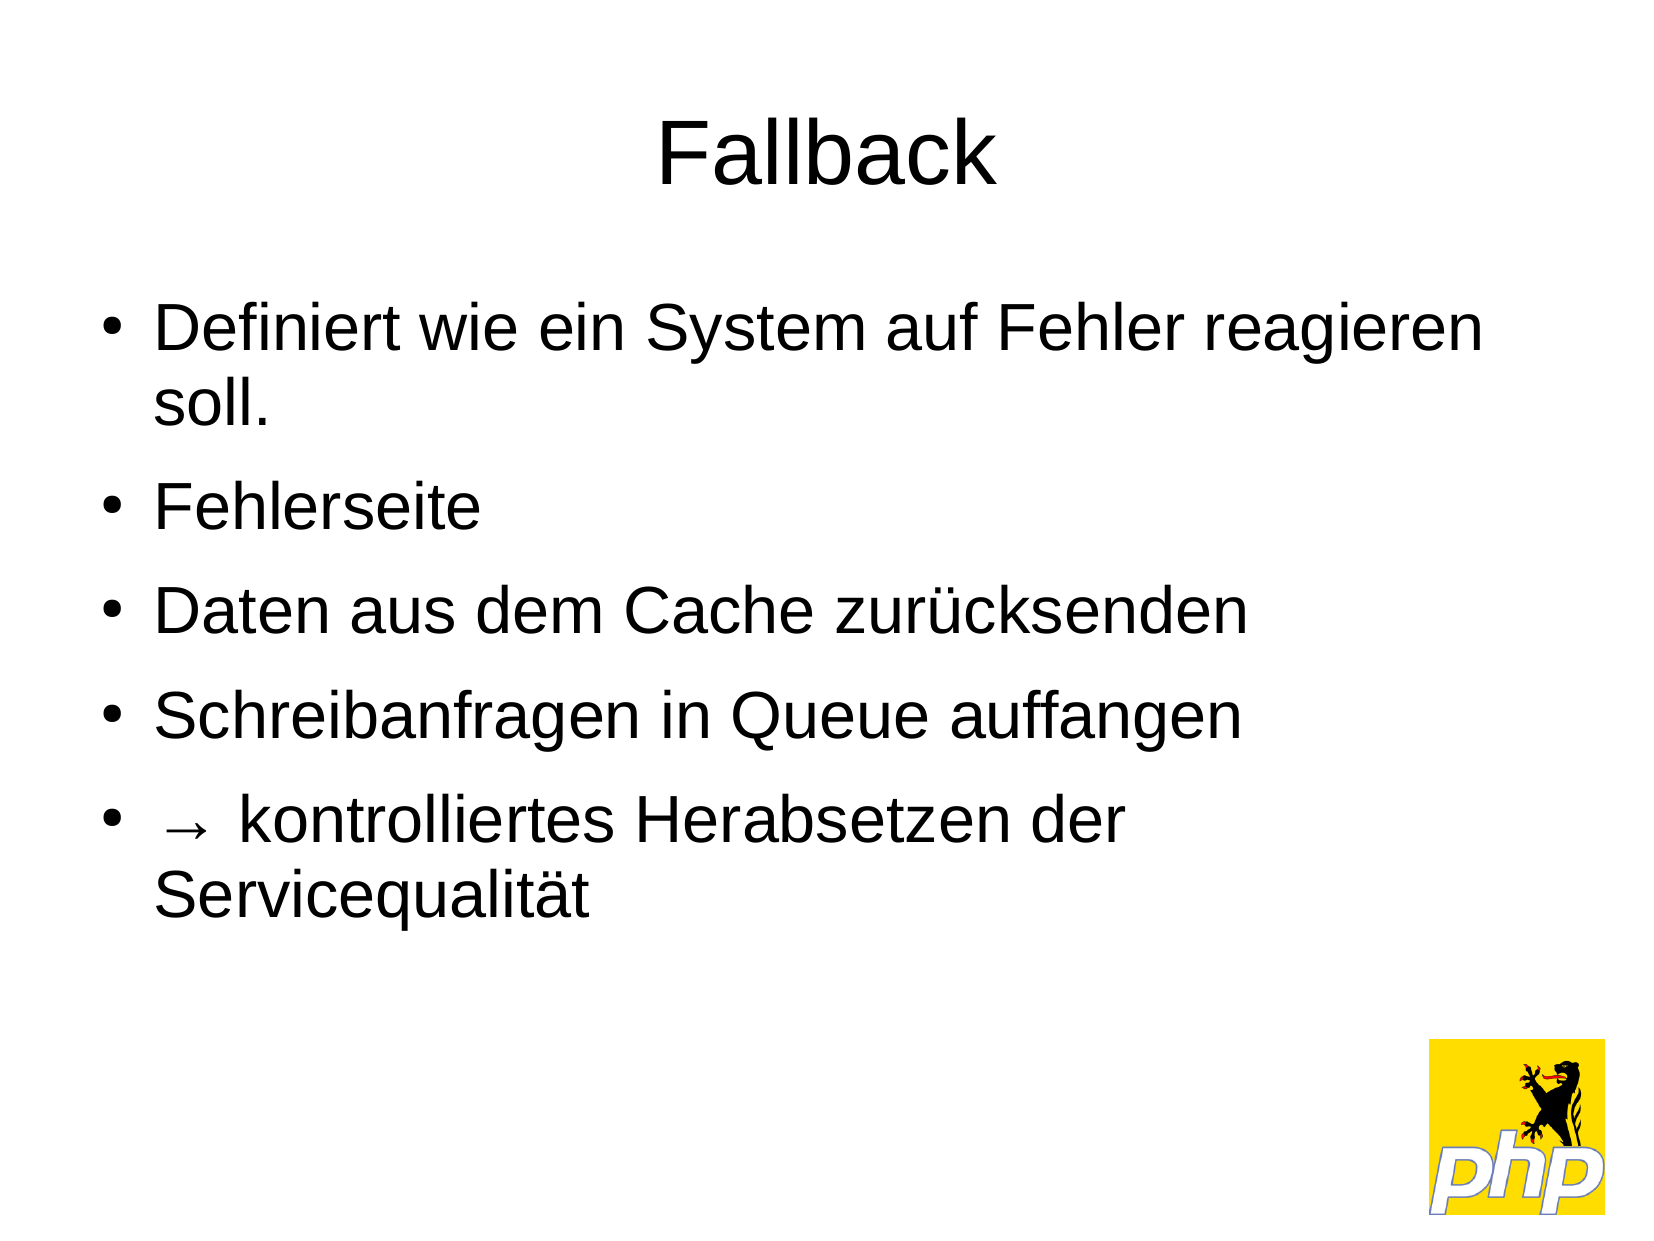

# Fallback
Definiert wie ein System auf Fehler reagieren soll.
Fehlerseite
Daten aus dem Cache zurücksenden
Schreibanfragen in Queue auffangen
→ kontrolliertes Herabsetzen der Servicequalität